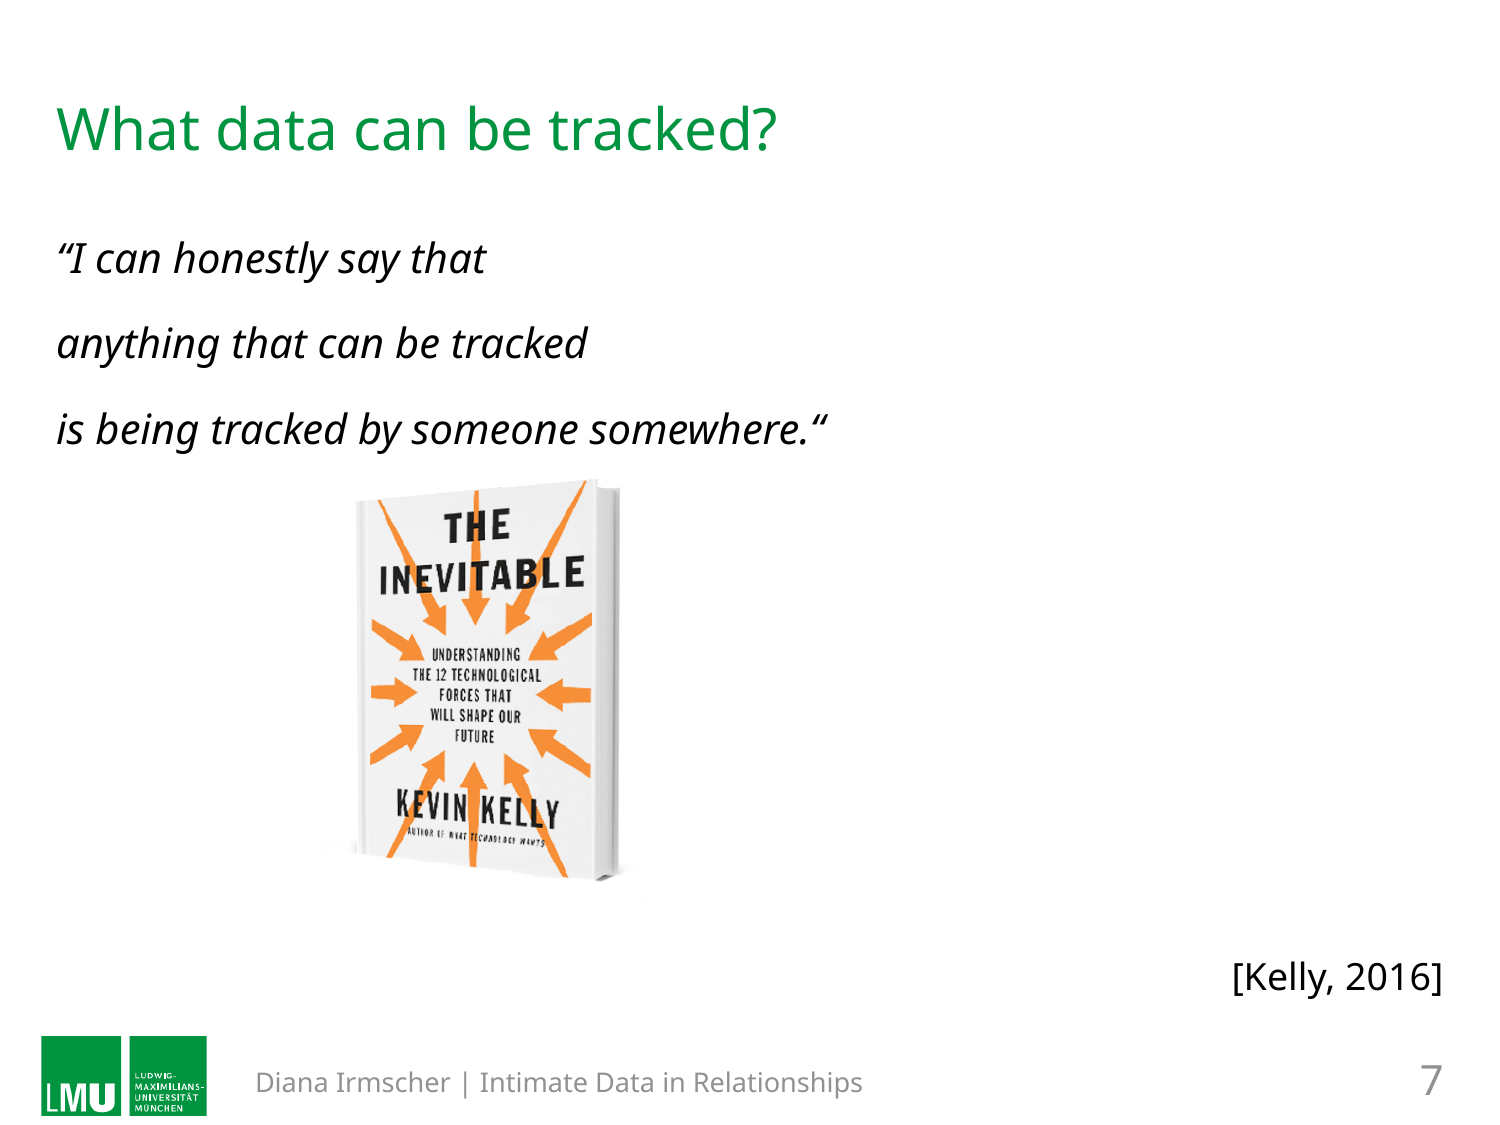

What data can be tracked?
“I can honestly say that
anything that can be tracked
is being tracked by someone somewhere.“
#
[Kelly, 2016]
Diana Irmscher | Intimate Data in Relationships